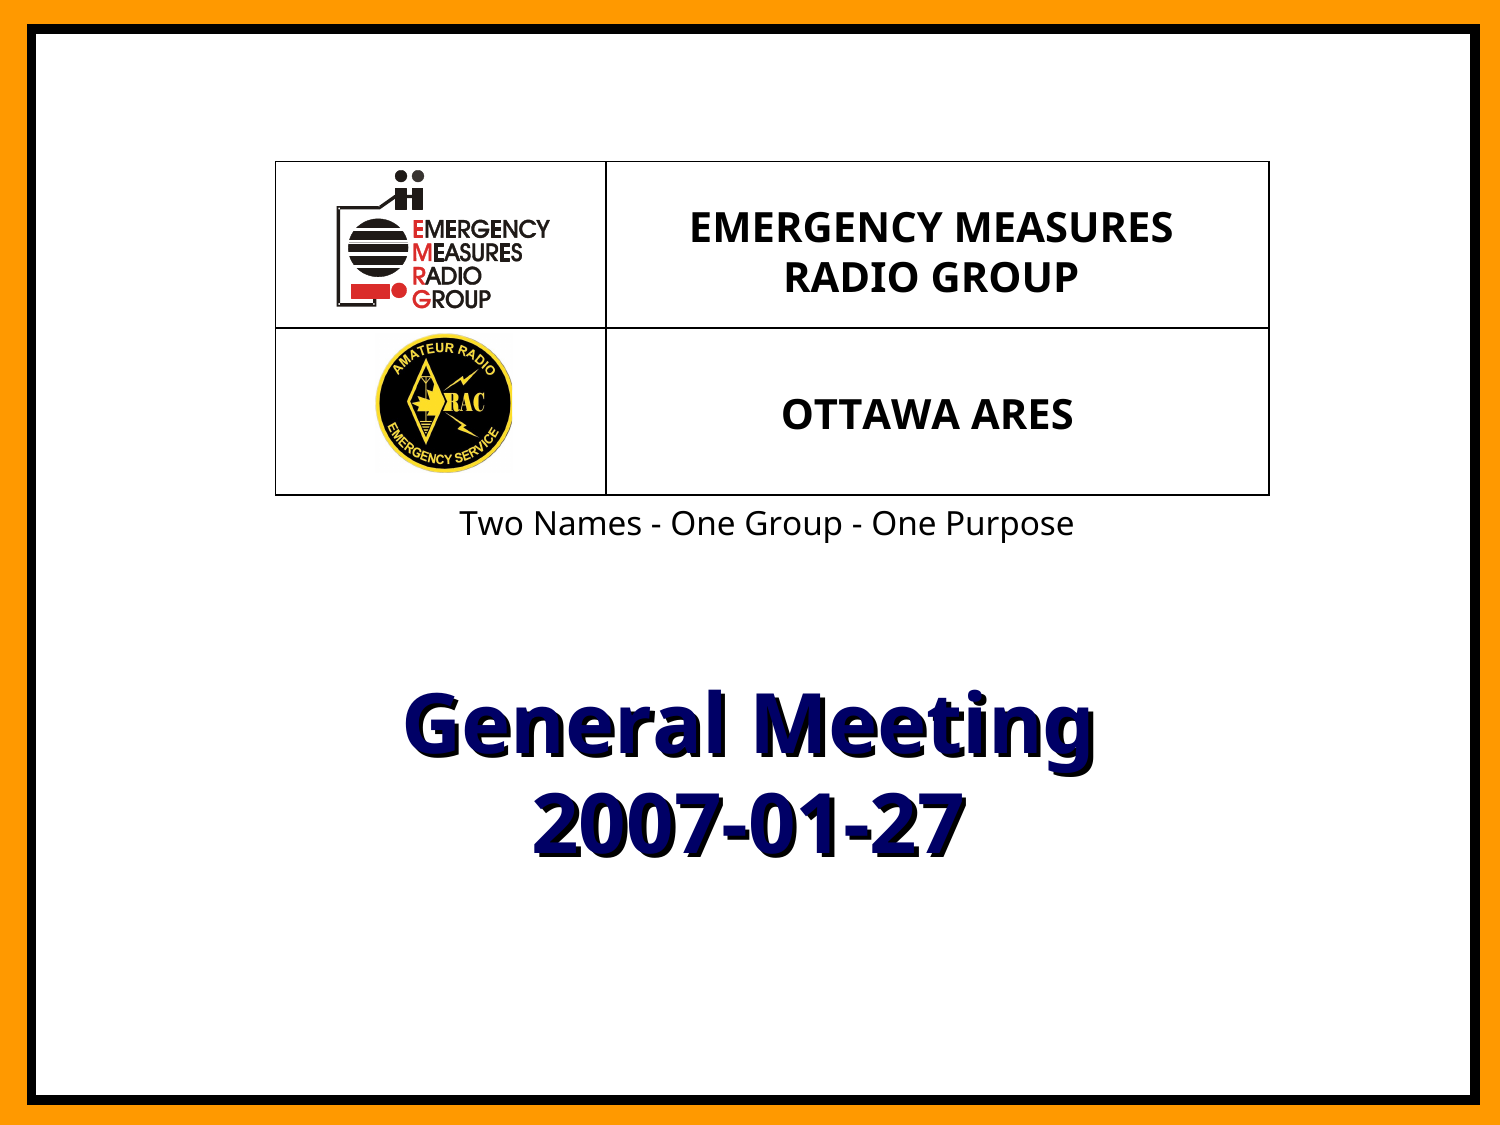

EMERGENCY MEASURES RADIO GROUP
OTTAWA ARES
Two Names - One Group - One Purpose
General Meeting
2007-01-27
1